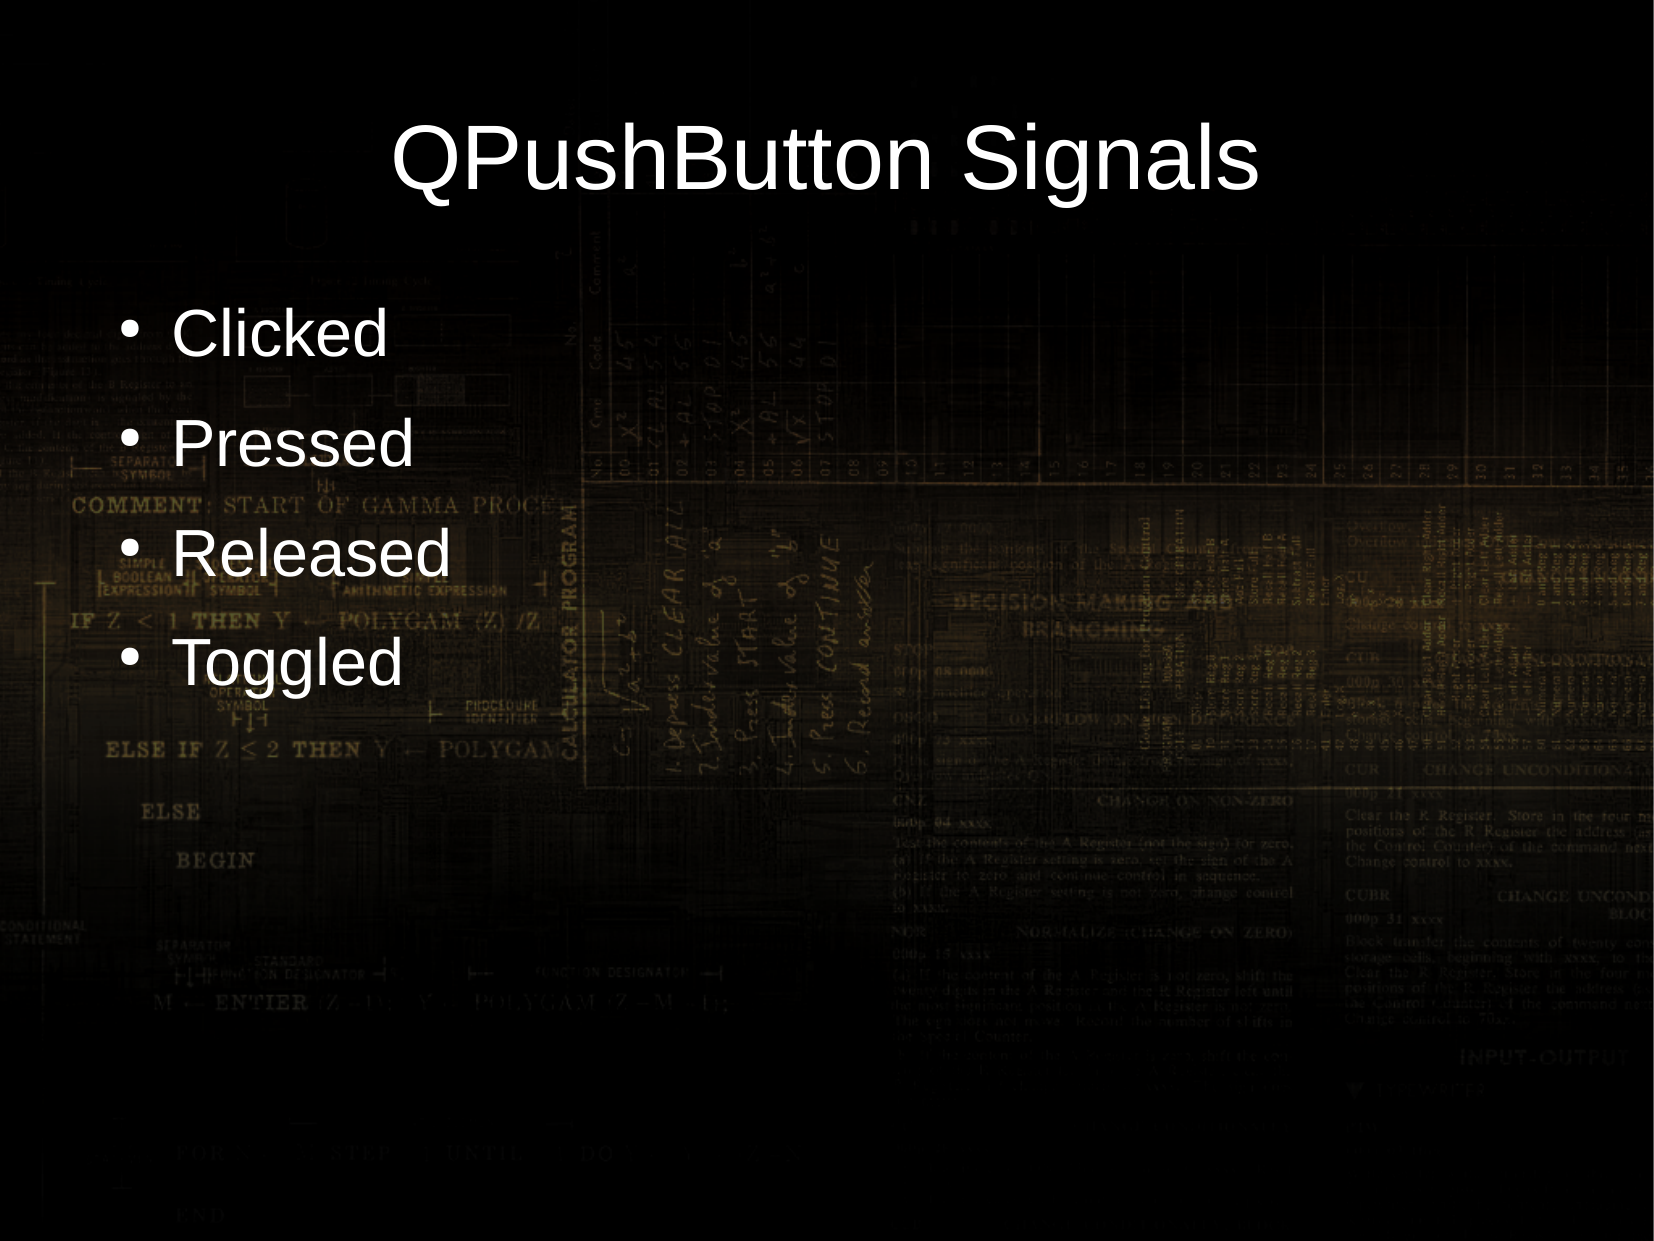

# QPushButton Signals
Clicked
Pressed
Released
Toggled